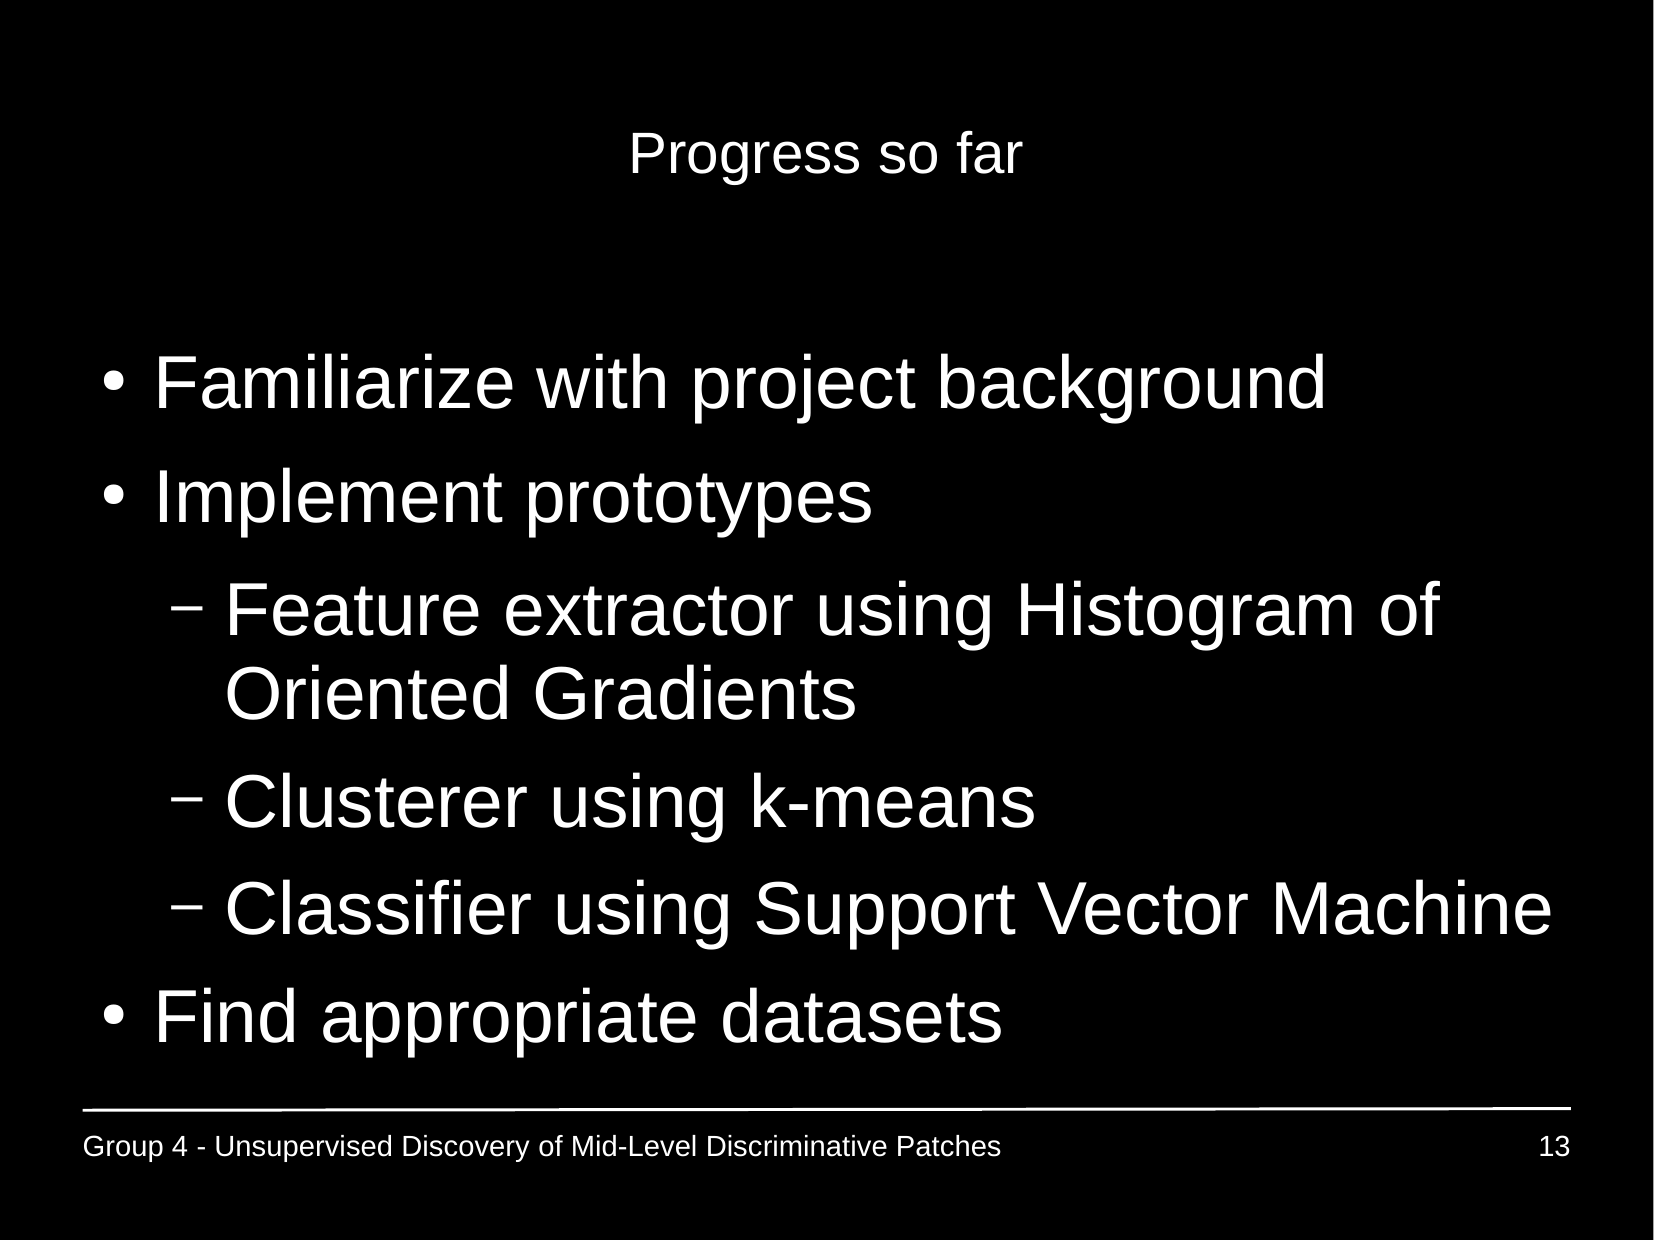

# Progress so far
Familiarize with project background
Implement prototypes
Feature extractor using Histogram of Oriented Gradients
Clusterer using k-means
Classifier using Support Vector Machine
Find appropriate datasets
13